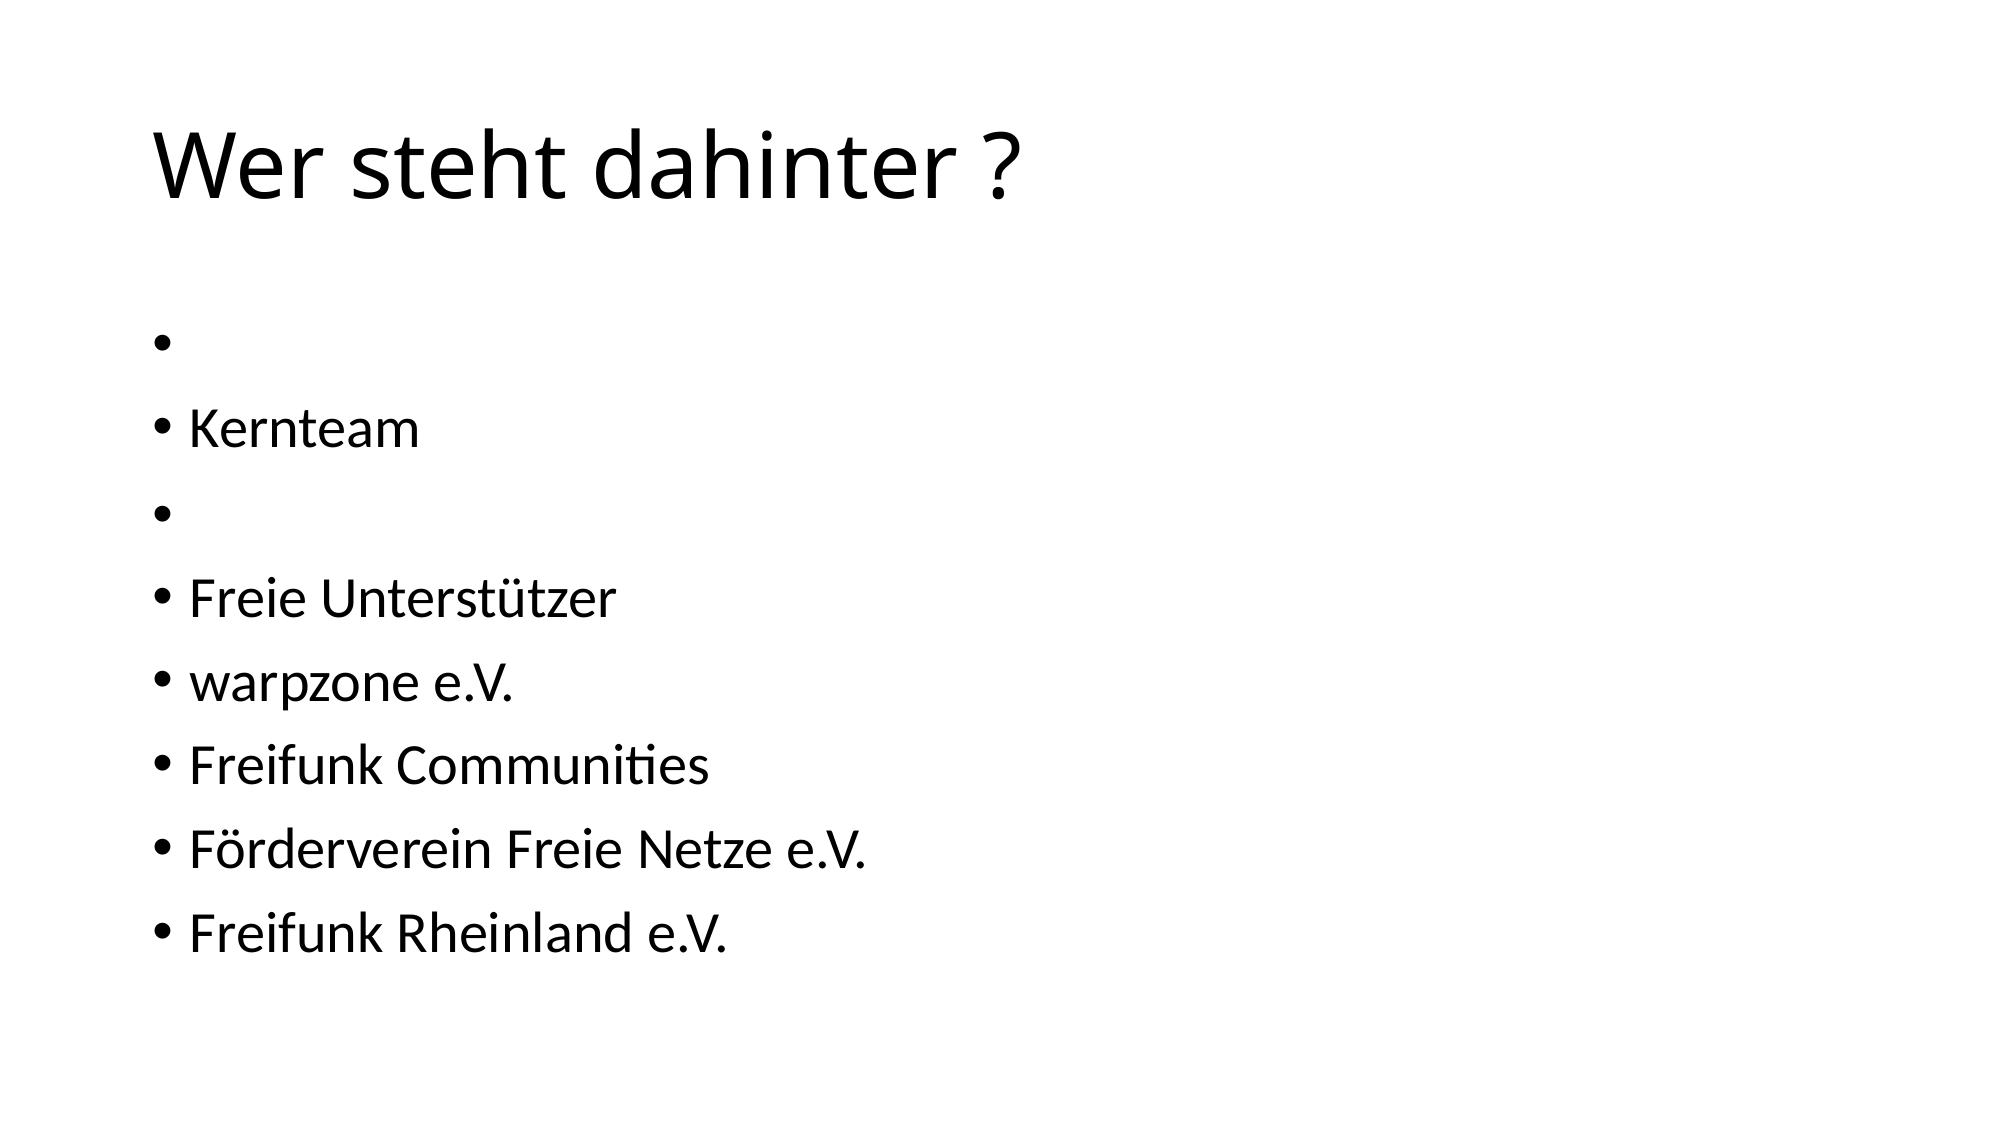

# Wer steht dahinter ?
Kernteam
Freie Unterstützer
warpzone e.V.
Freifunk Communities
Förderverein Freie Netze e.V.
Freifunk Rheinland e.V.